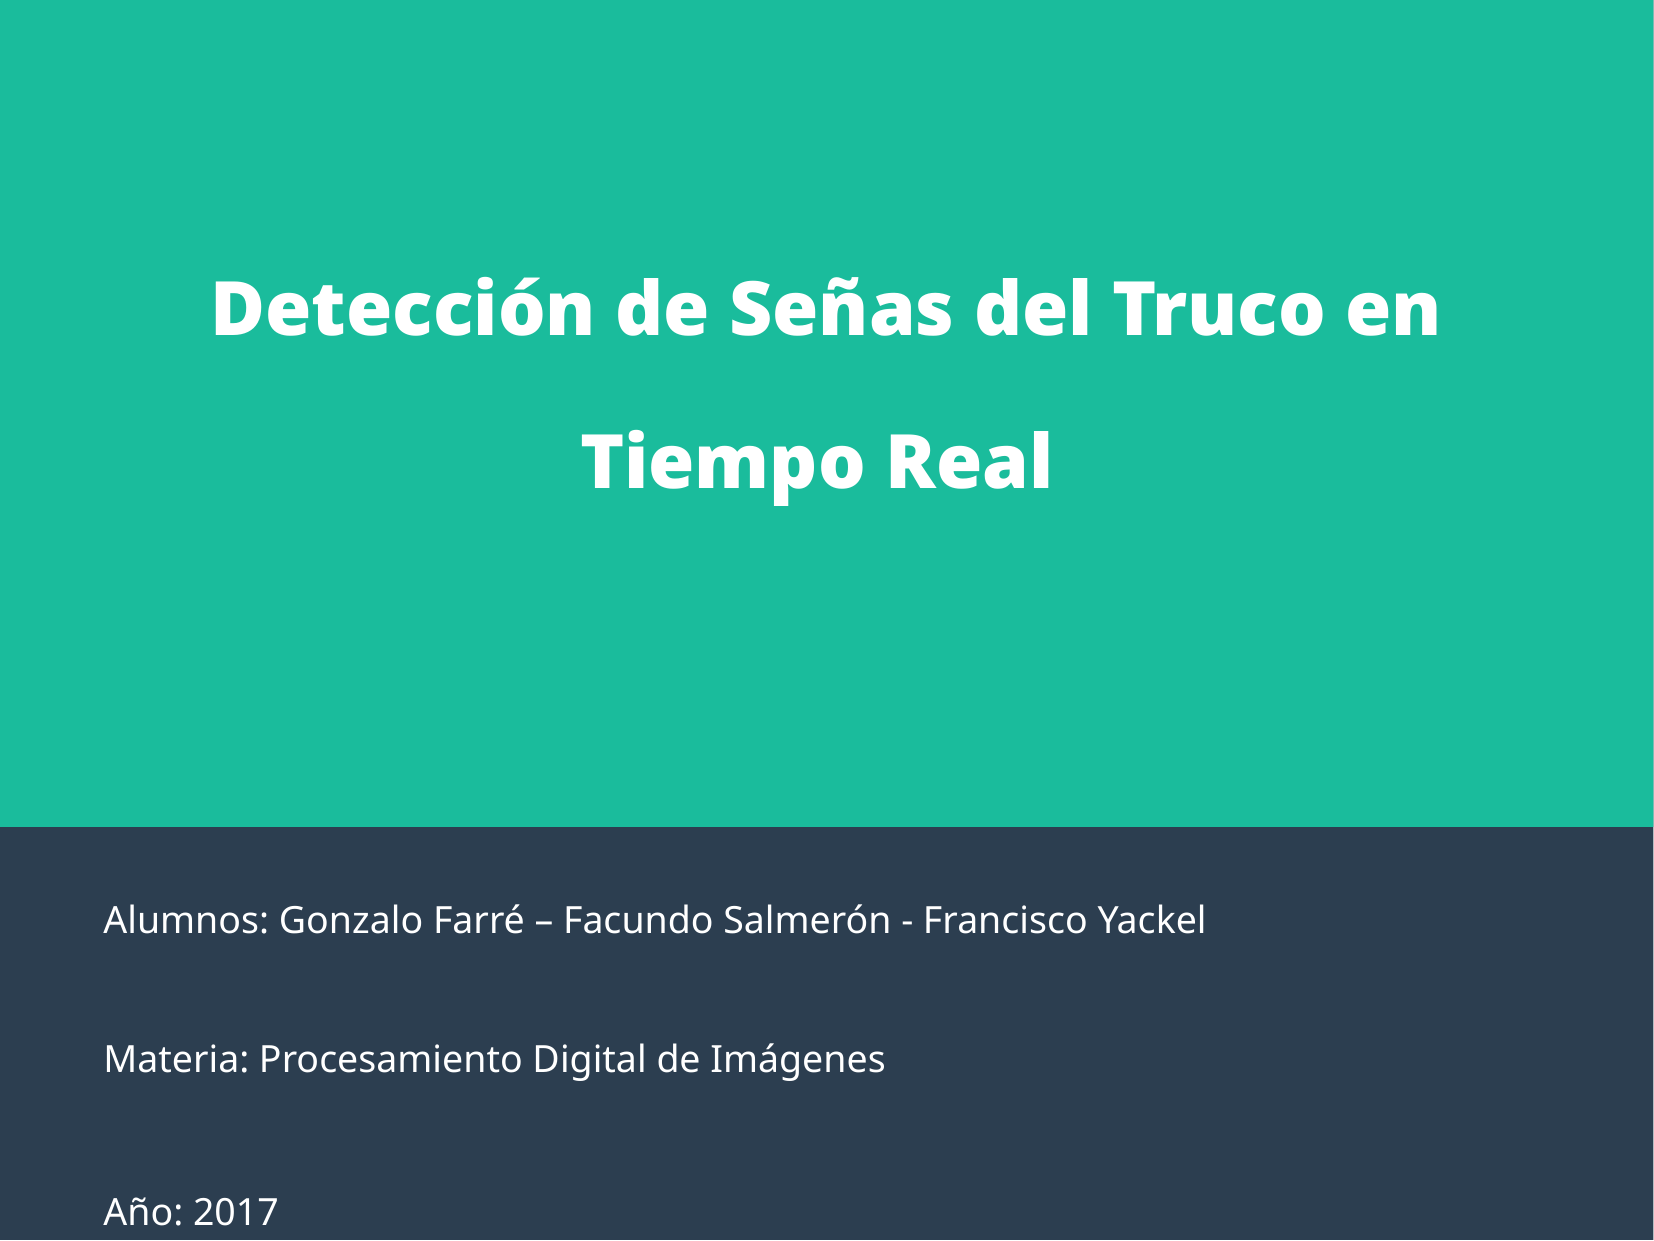

# Detección de Señas del Truco en Tiempo Real
Alumnos: Gonzalo Farré – Facundo Salmerón - Francisco Yackel
Materia: Procesamiento Digital de Imágenes
Año: 2017